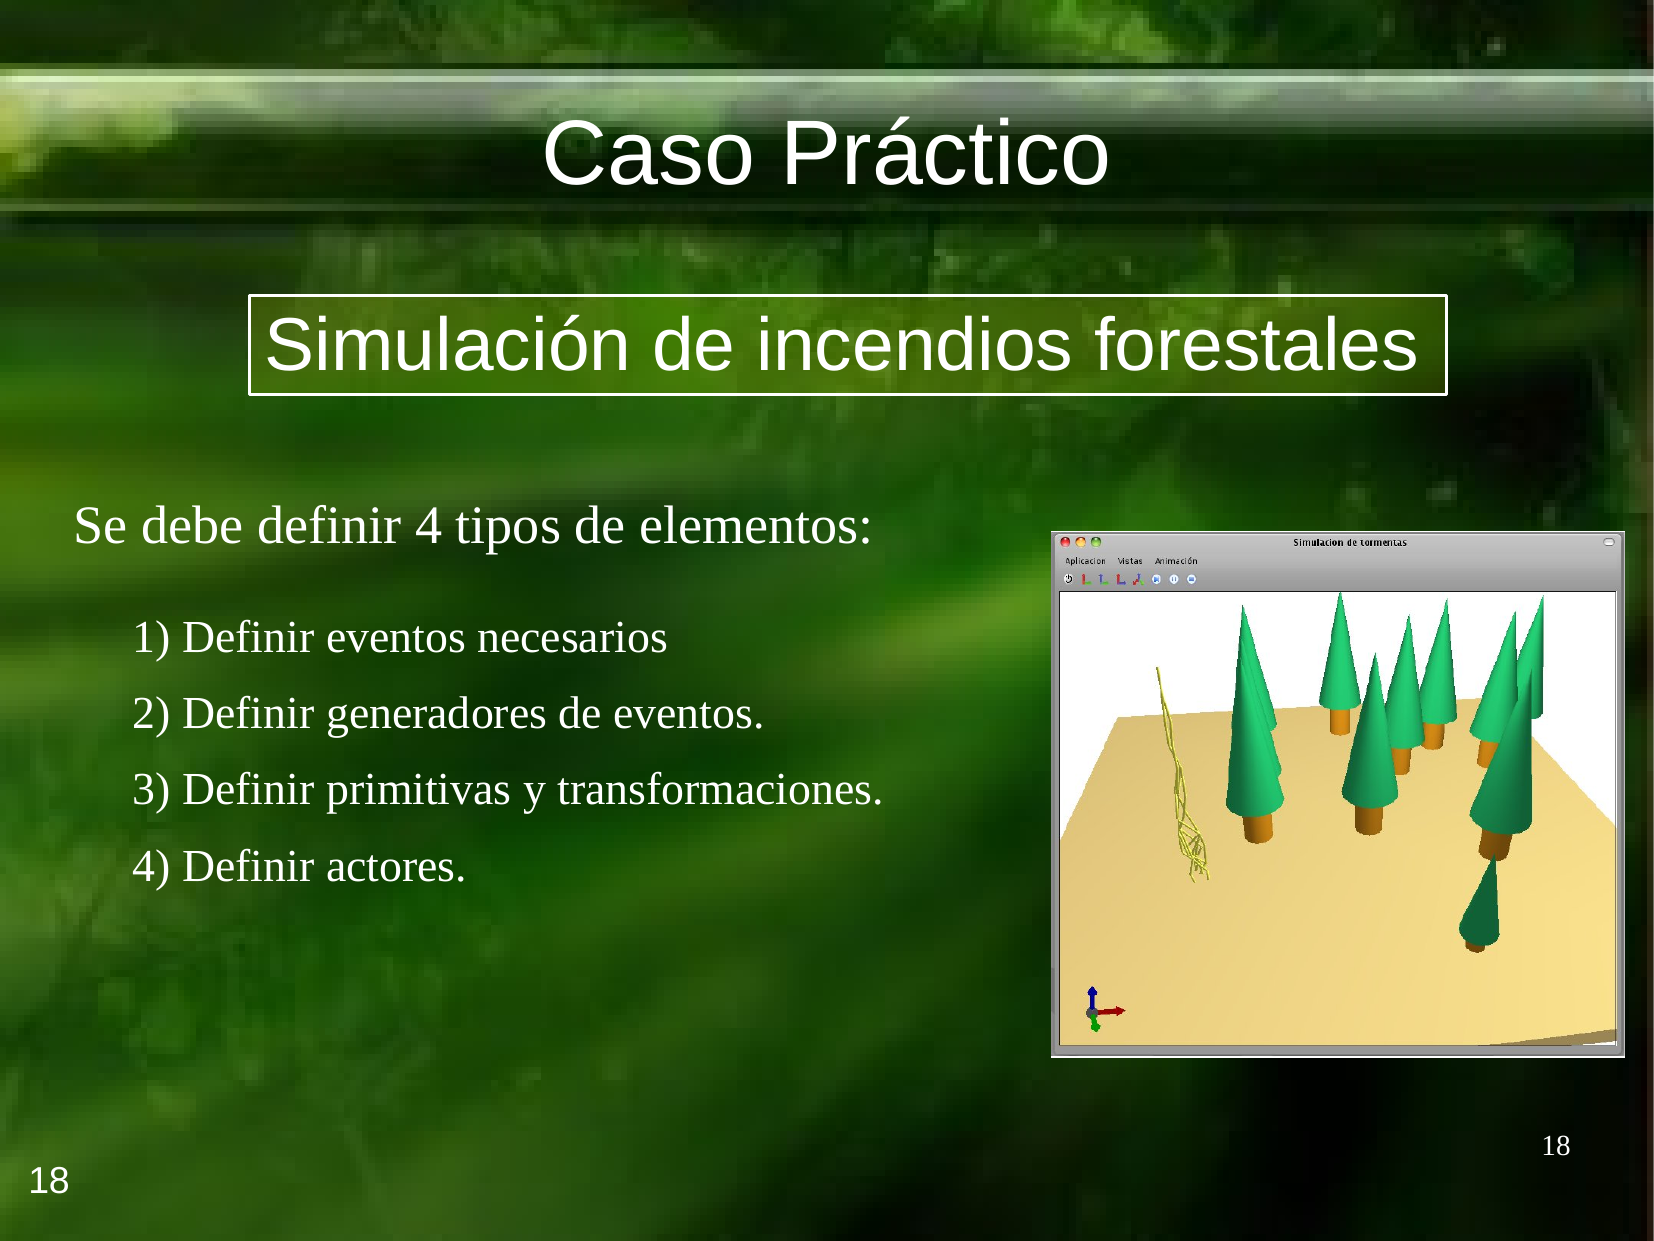

# Caso Práctico
Simulación de incendios forestales
Se debe definir 4 tipos de elementos:
 Definir eventos necesarios
 Definir generadores de eventos.
 Definir primitivas y transformaciones.
 Definir actores.
18